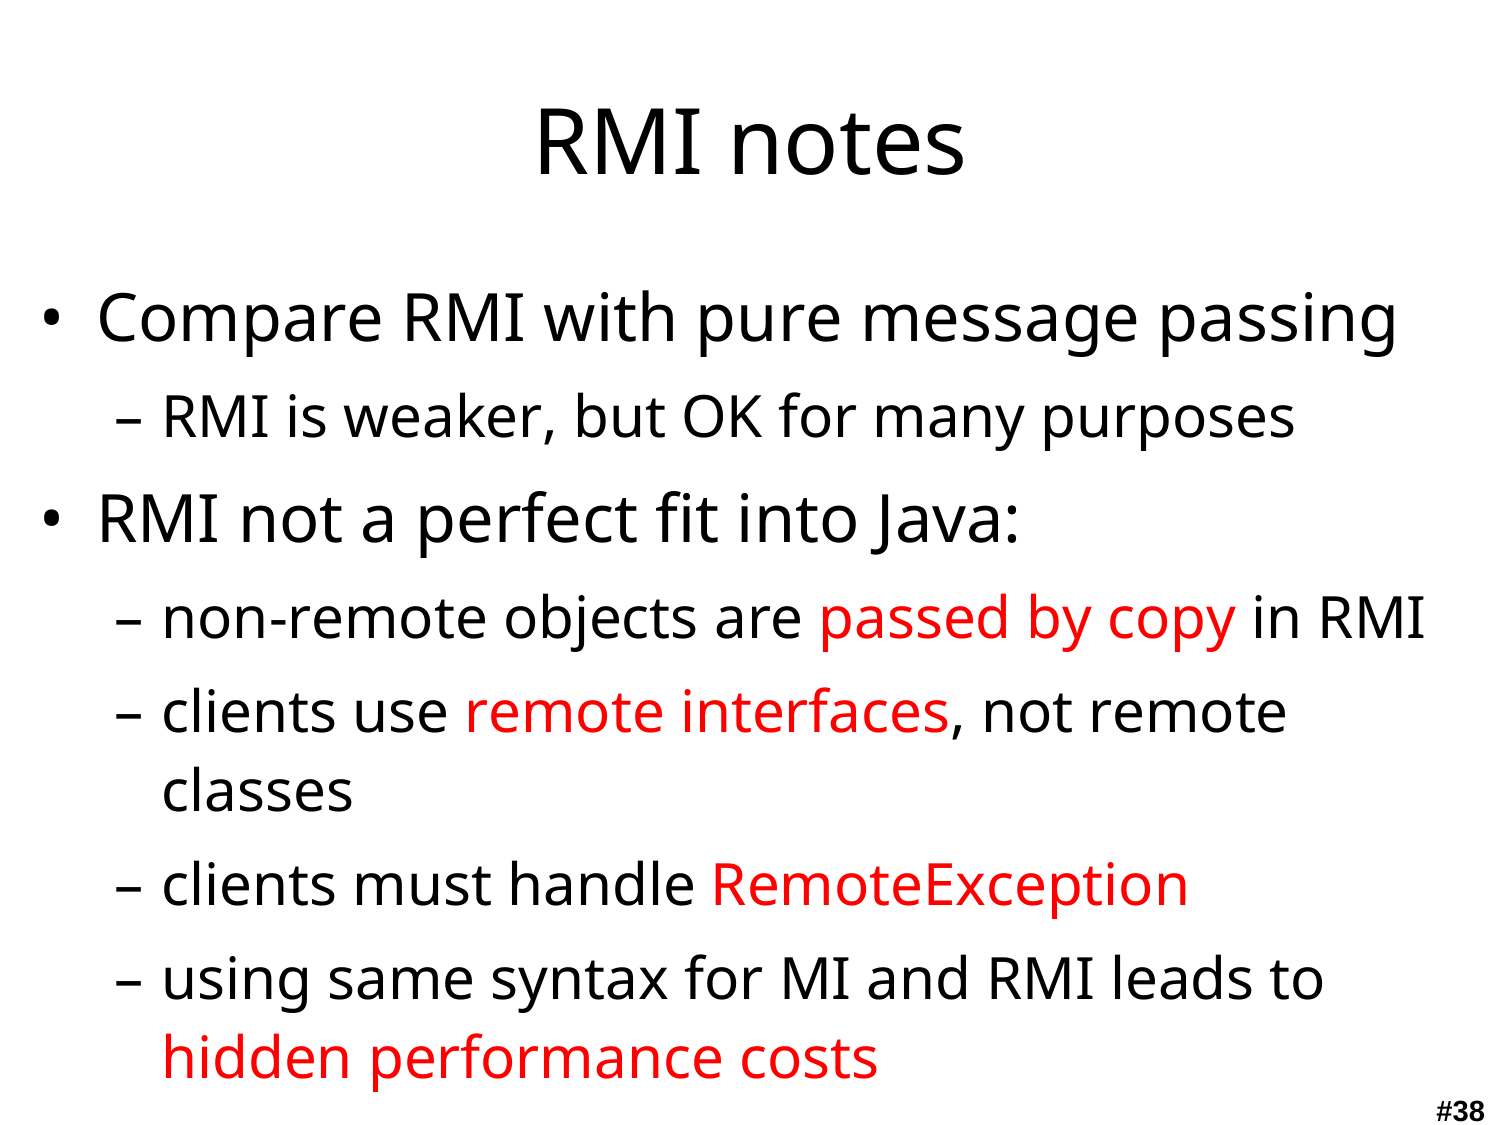

# RMI notes
Compare RMI with pure message passing
RMI is weaker, but OK for many purposes
RMI not a perfect fit into Java:
non-remote objects are passed by copy in RMI
clients use remote interfaces, not remote classes
clients must handle RemoteException
using same syntax for MI and RMI leads to hidden performance costs
But it is not an unreasonable design!
38